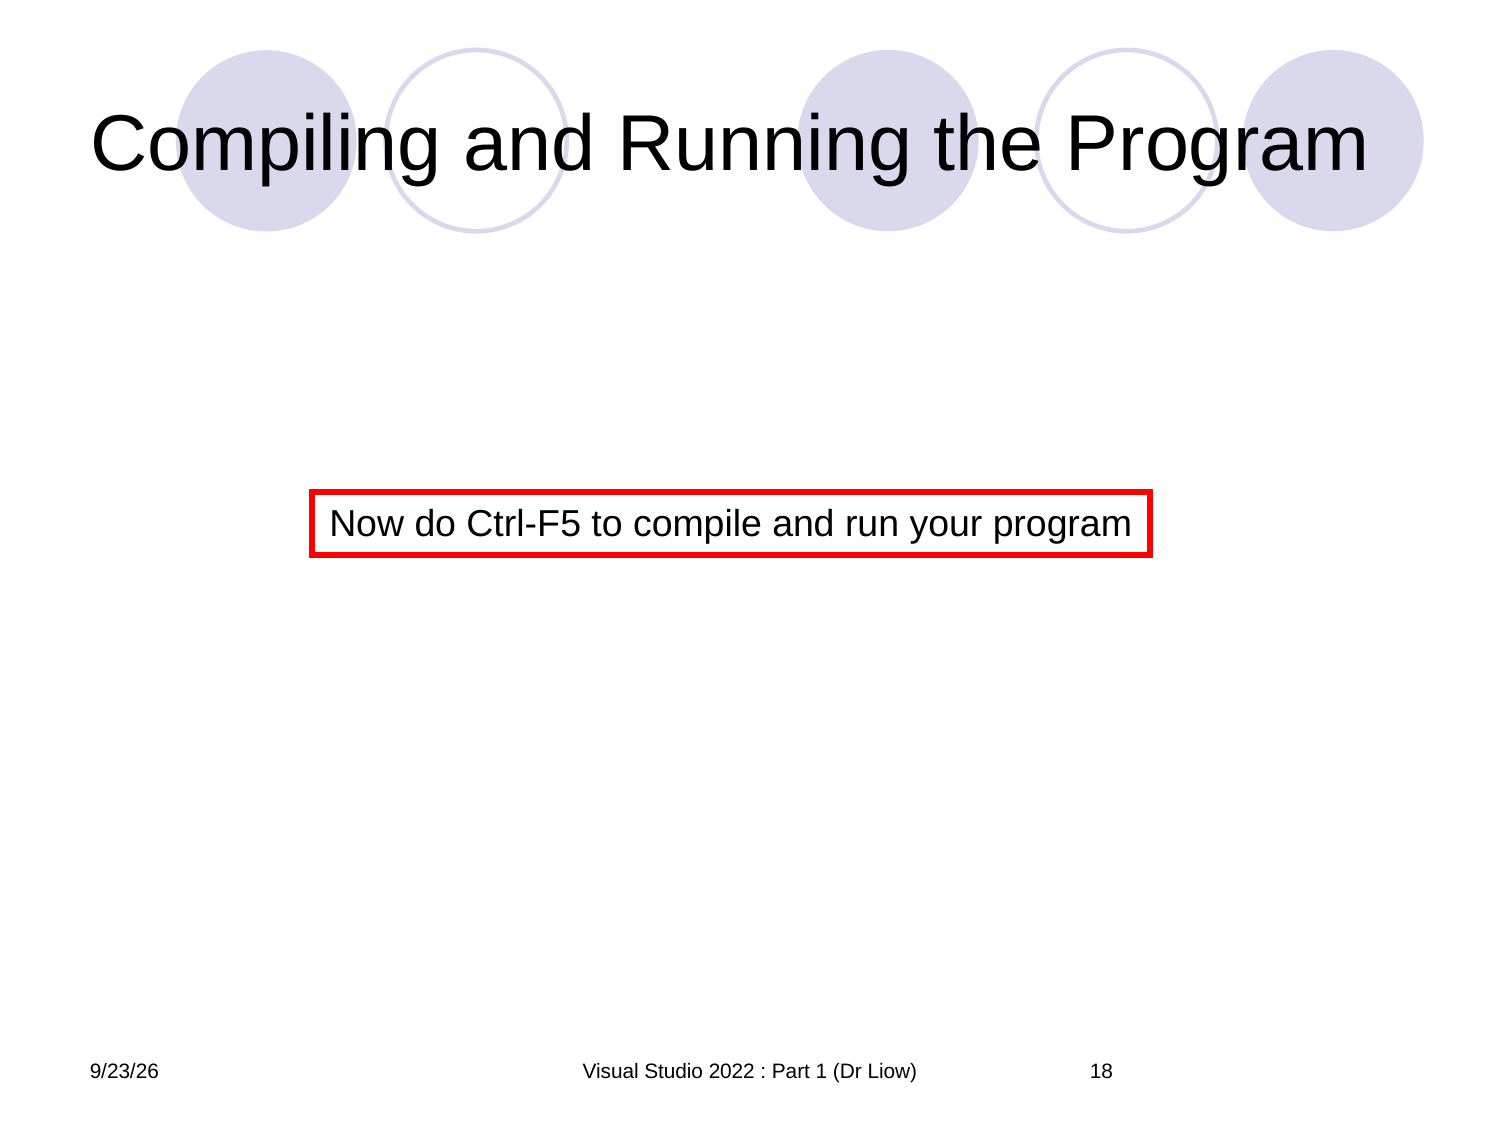

# Compiling and Running the Program
Now do Ctrl-F5 to compile and run your program
Visual Studio 2022 : Part 1 (Dr Liow)